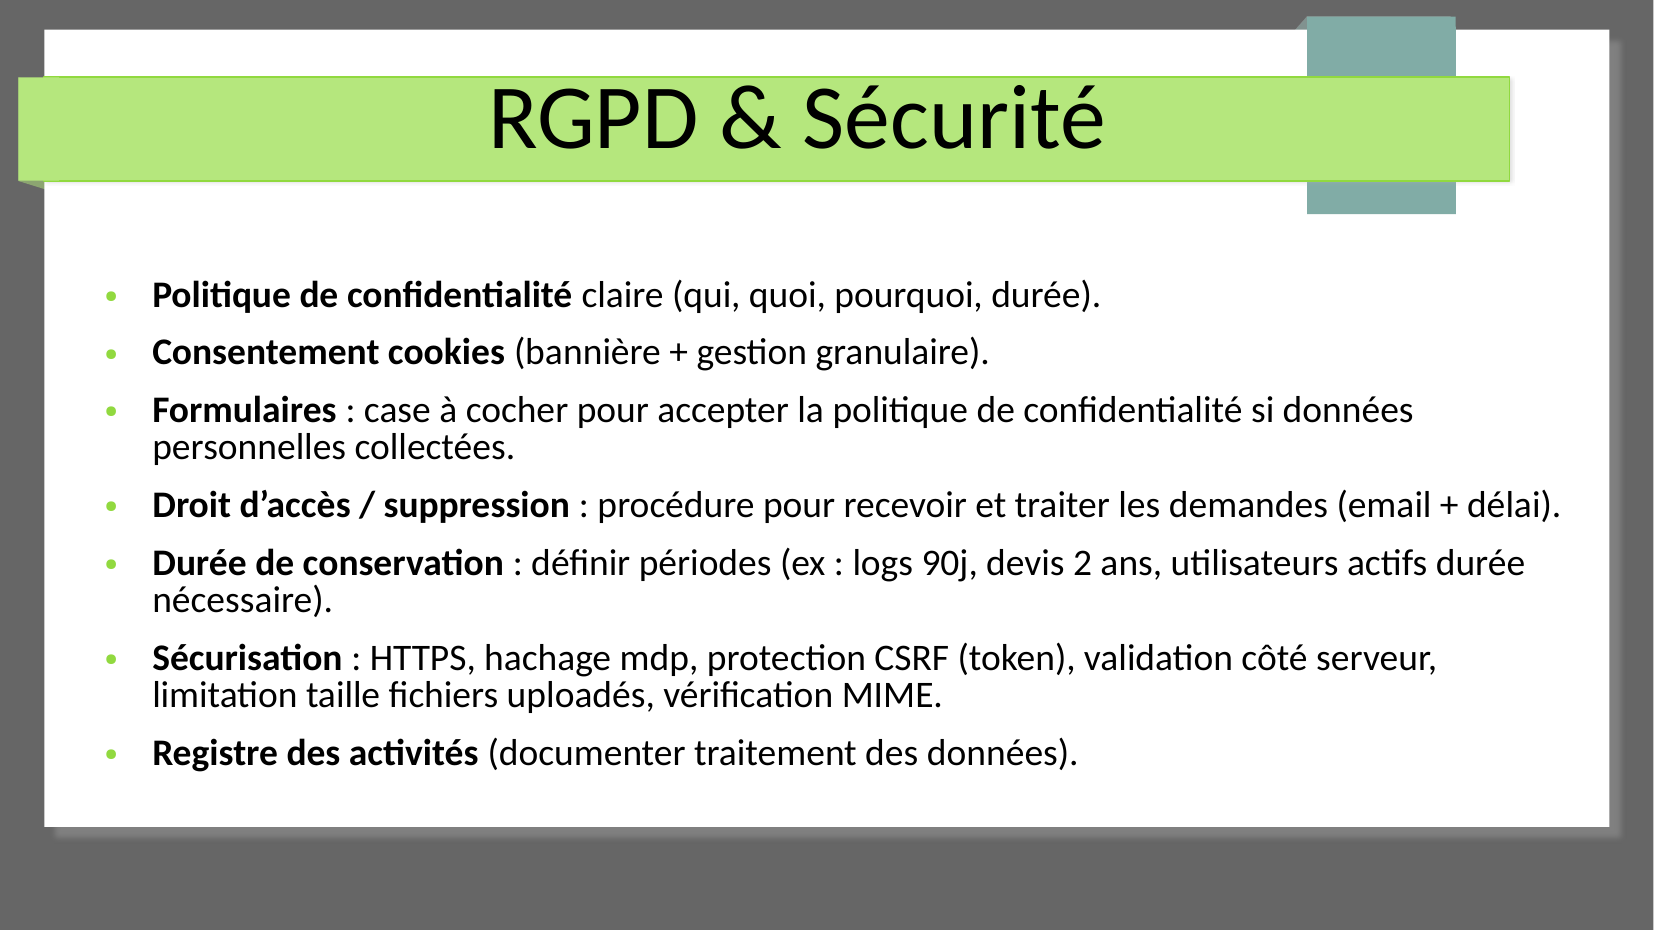

# RGPD & Sécurité
Politique de confidentialité claire (qui, quoi, pourquoi, durée).
Consentement cookies (bannière + gestion granulaire).
Formulaires : case à cocher pour accepter la politique de confidentialité si données personnelles collectées.
Droit d’accès / suppression : procédure pour recevoir et traiter les demandes (email + délai).
Durée de conservation : définir périodes (ex : logs 90j, devis 2 ans, utilisateurs actifs durée nécessaire).
Sécurisation : HTTPS, hachage mdp, protection CSRF (token), validation côté serveur, limitation taille fichiers uploadés, vérification MIME.
Registre des activités (documenter traitement des données).